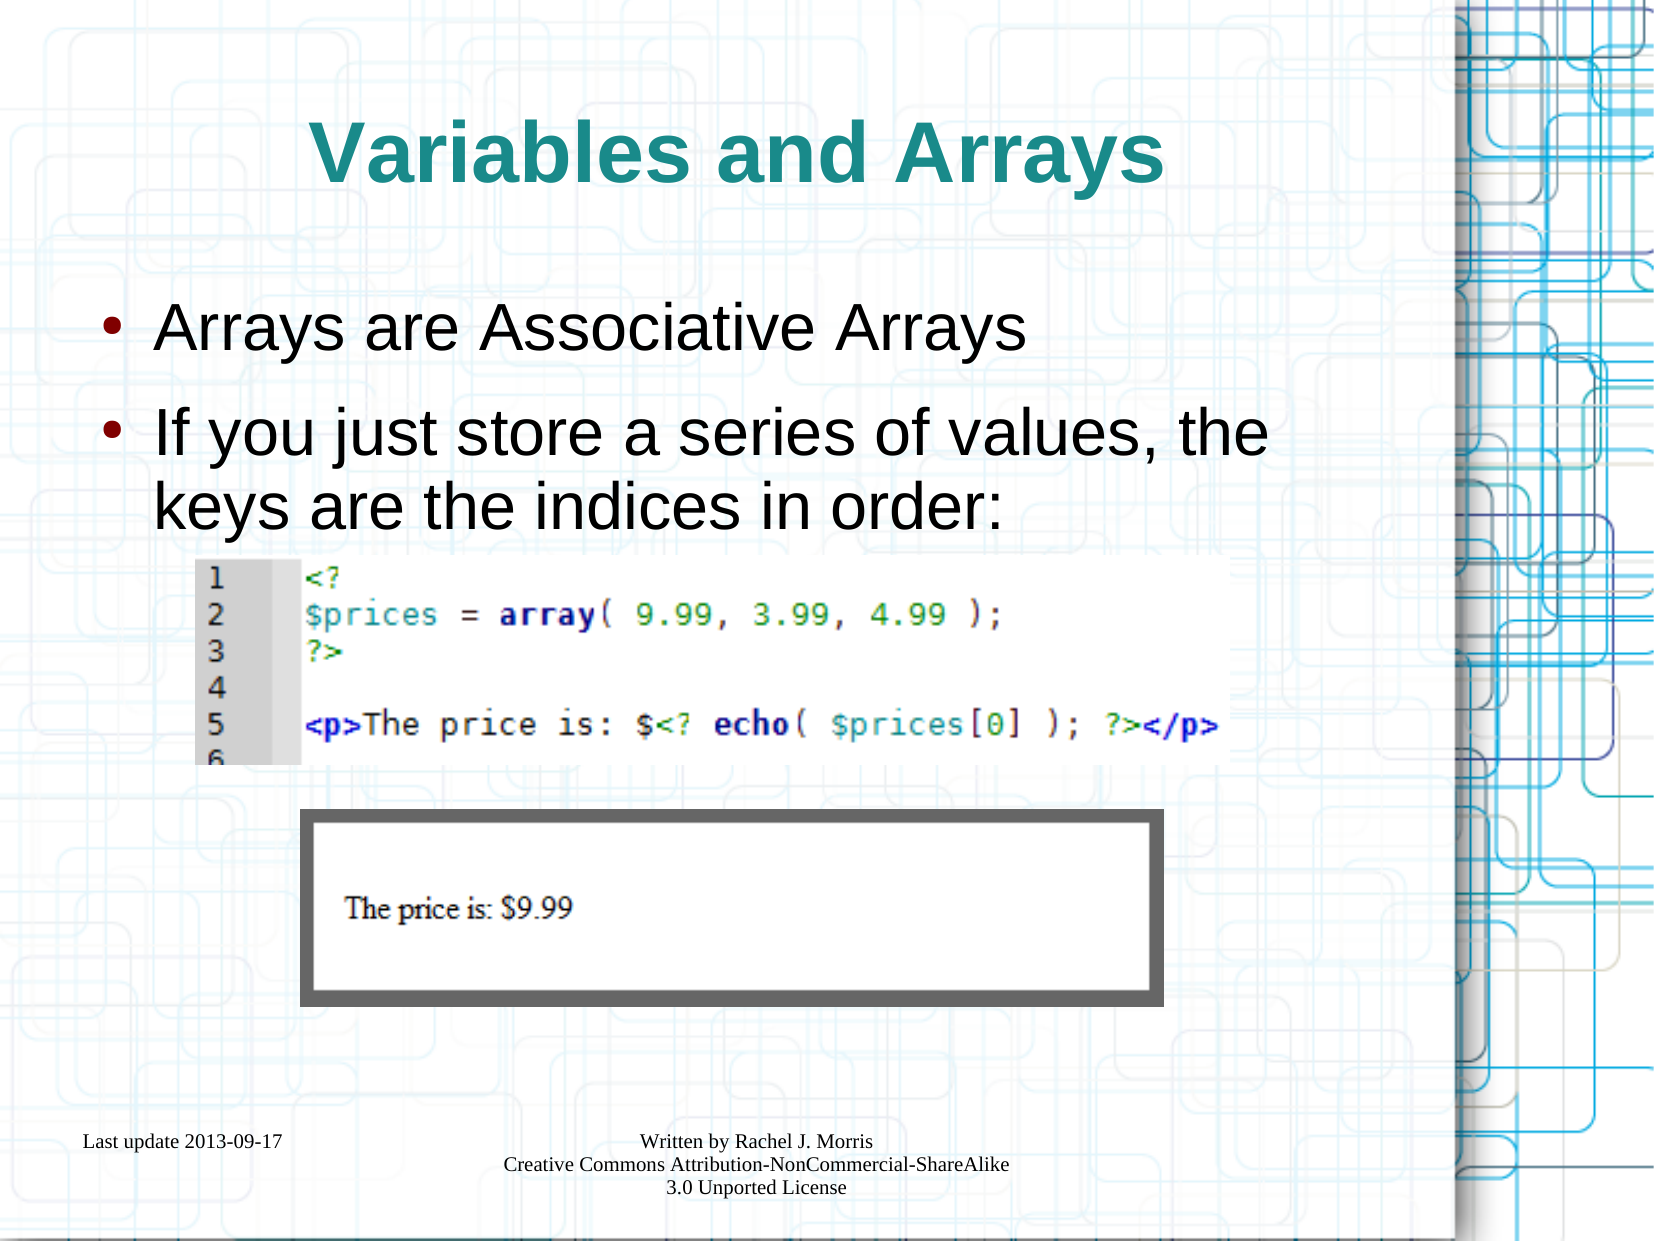

# Variables and Arrays
Arrays are Associative Arrays
If you just store a series of values, the keys are the indices in order: